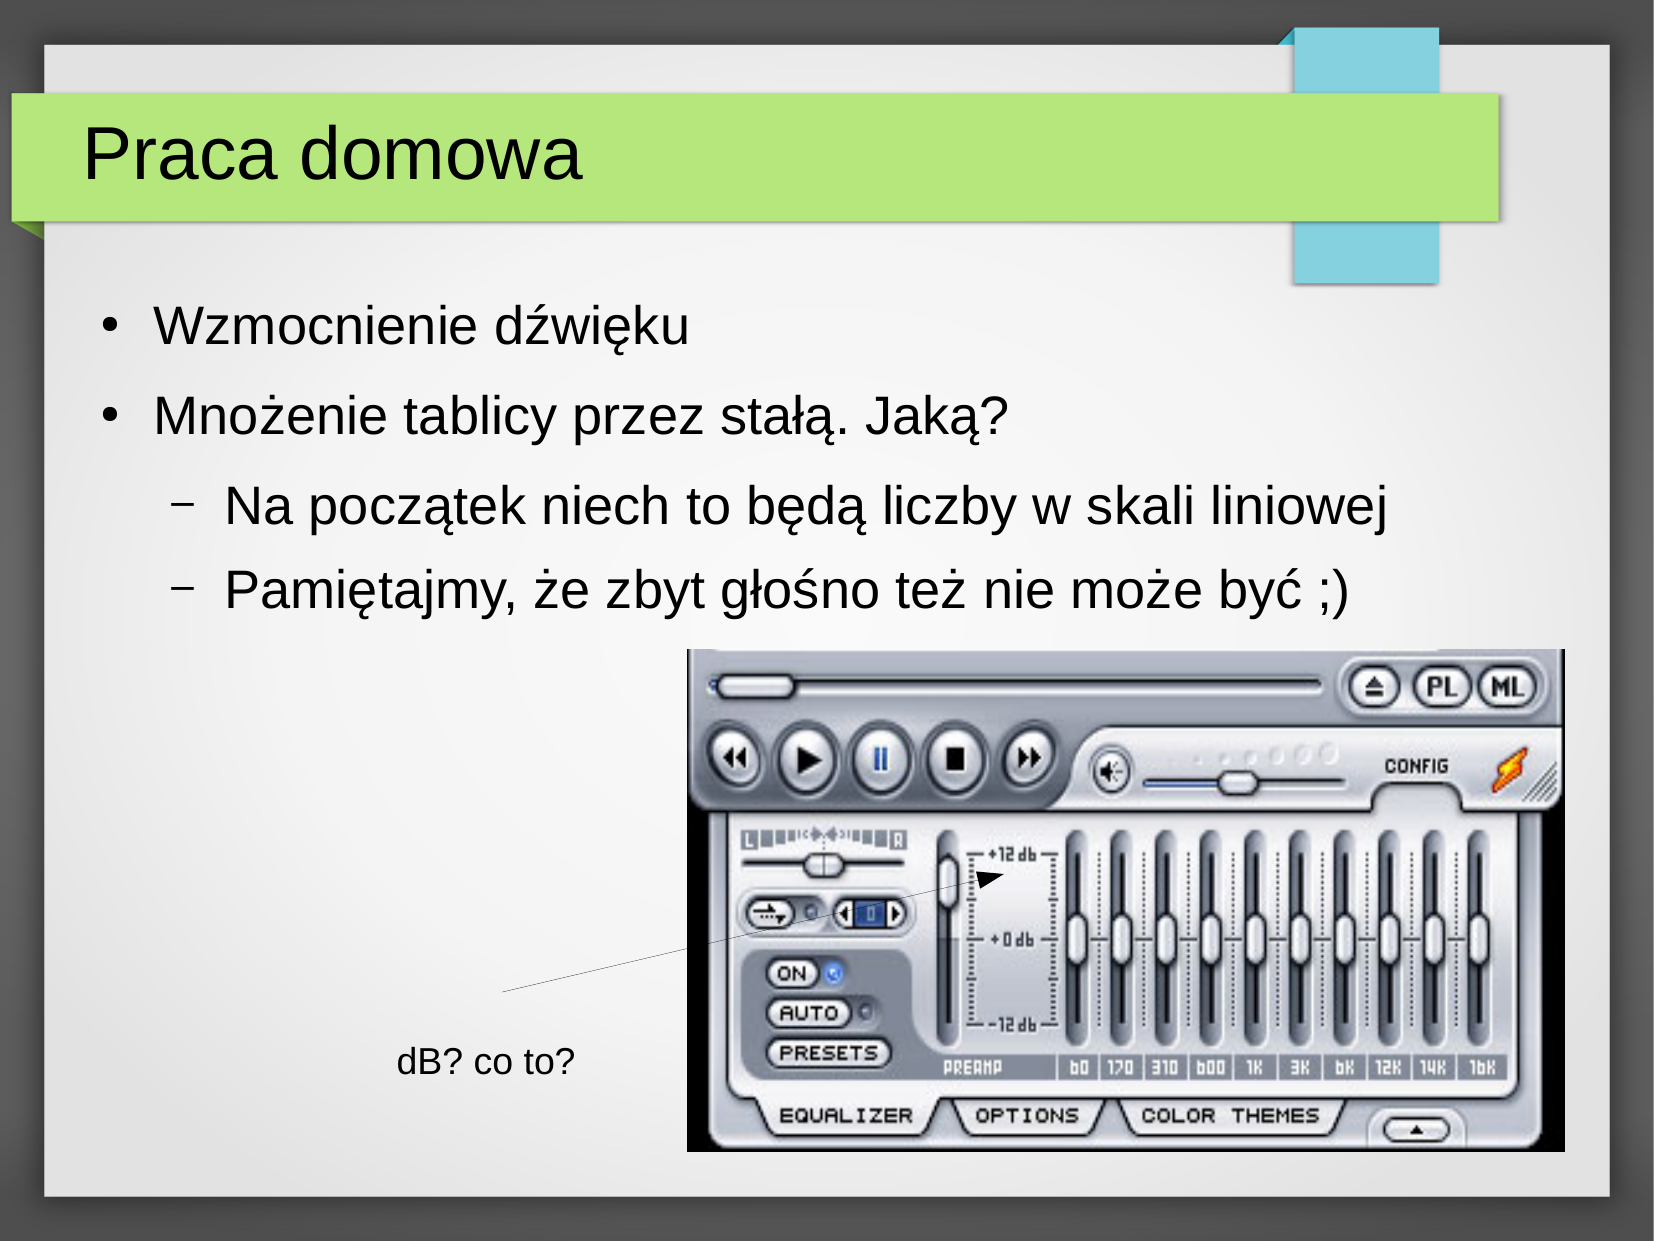

# Praca domowa
Wzmocnienie dźwięku
Mnożenie tablicy przez stałą. Jaką?
Na początek niech to będą liczby w skali liniowej
Pamiętajmy, że zbyt głośno też nie może być ;)
dB? co to?